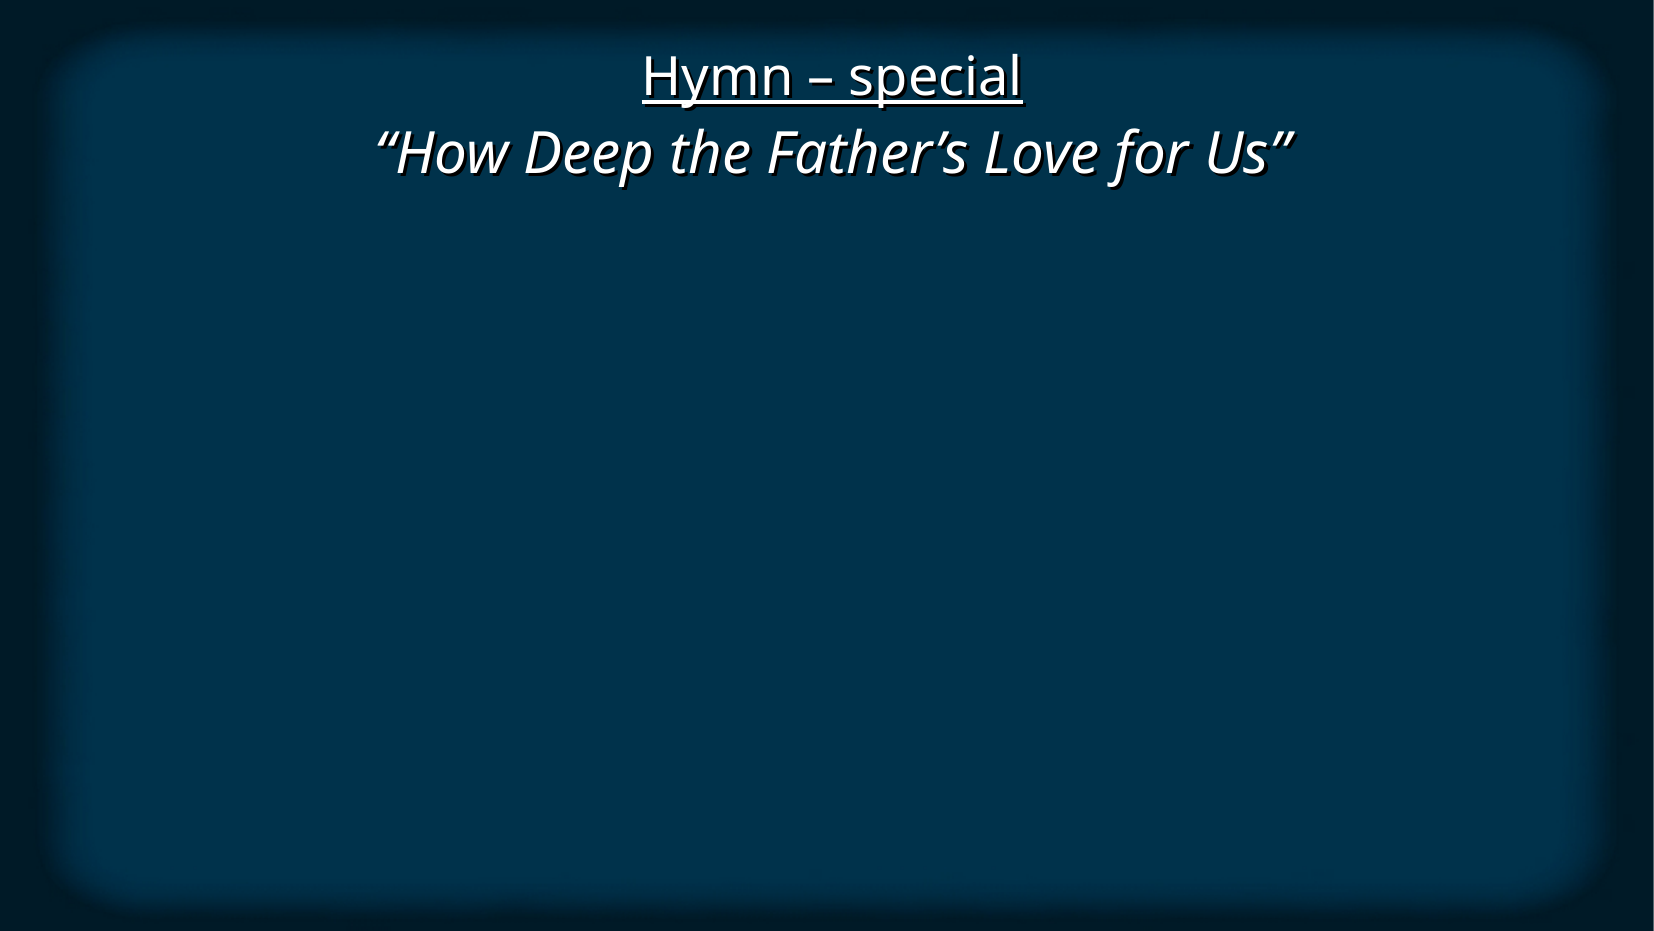

Hymn – special
“How Deep the Father’s Love for Us”